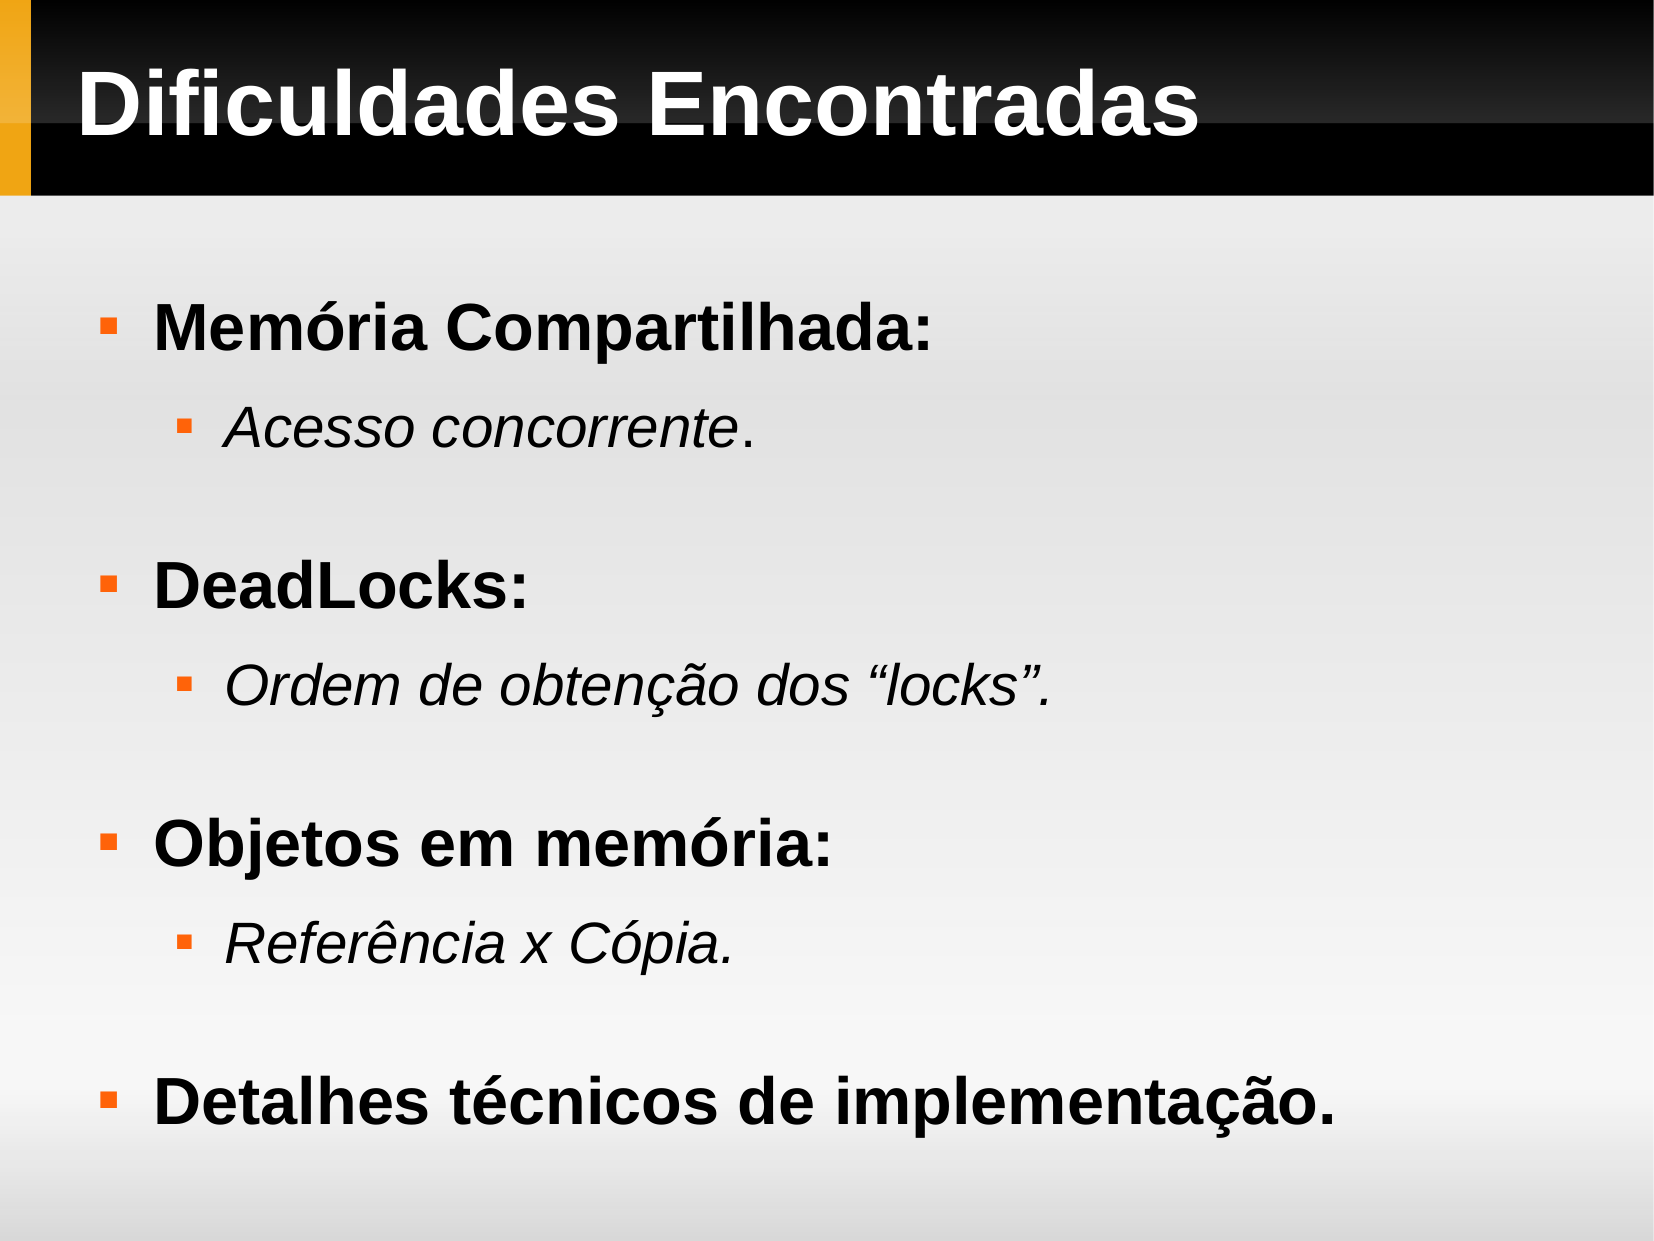

# Dificuldades Encontradas
Memória Compartilhada:
Acesso concorrente.
DeadLocks:
Ordem de obtenção dos “locks”.
Objetos em memória:
Referência x Cópia.
Detalhes técnicos de implementação.